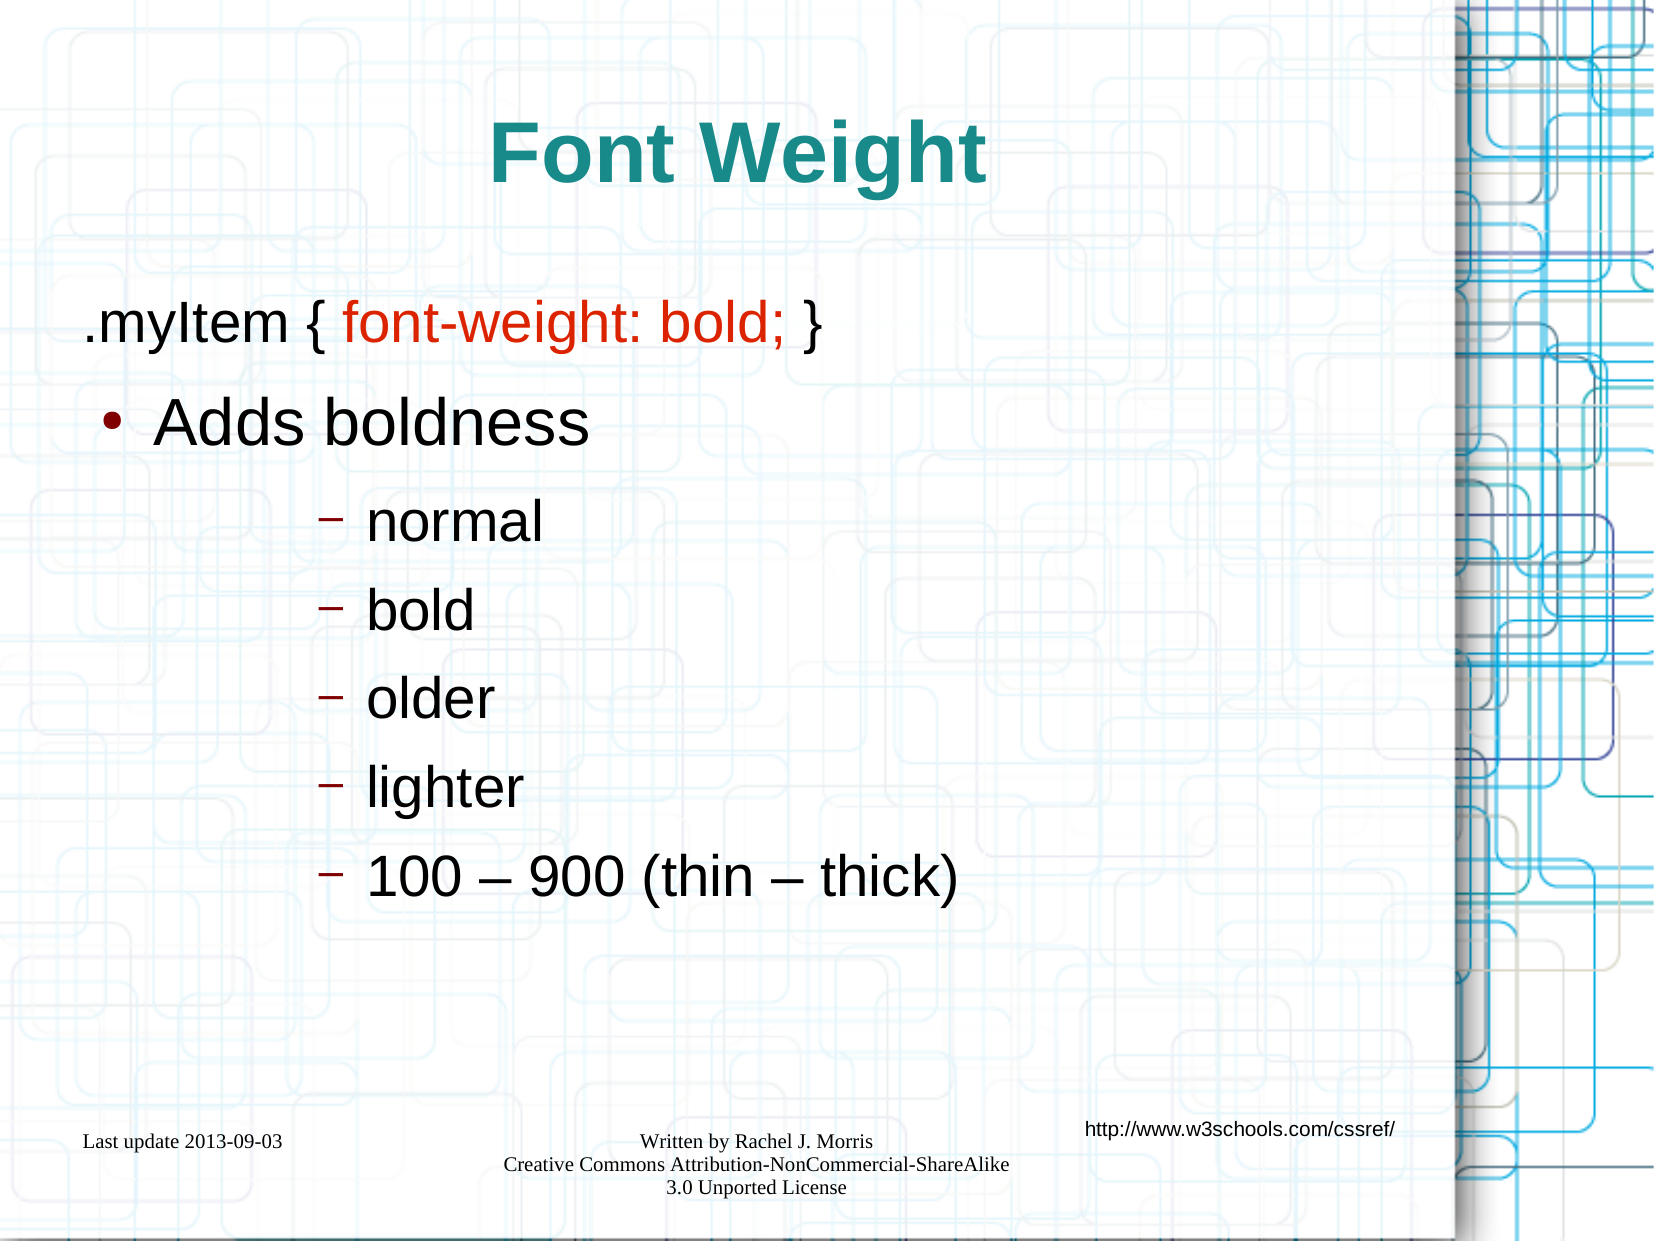

# Font Weight
.myItem { font-weight: bold; }
Adds boldness
normal
bold
older
lighter
100 – 900 (thin – thick)
http://www.w3schools.com/cssref/